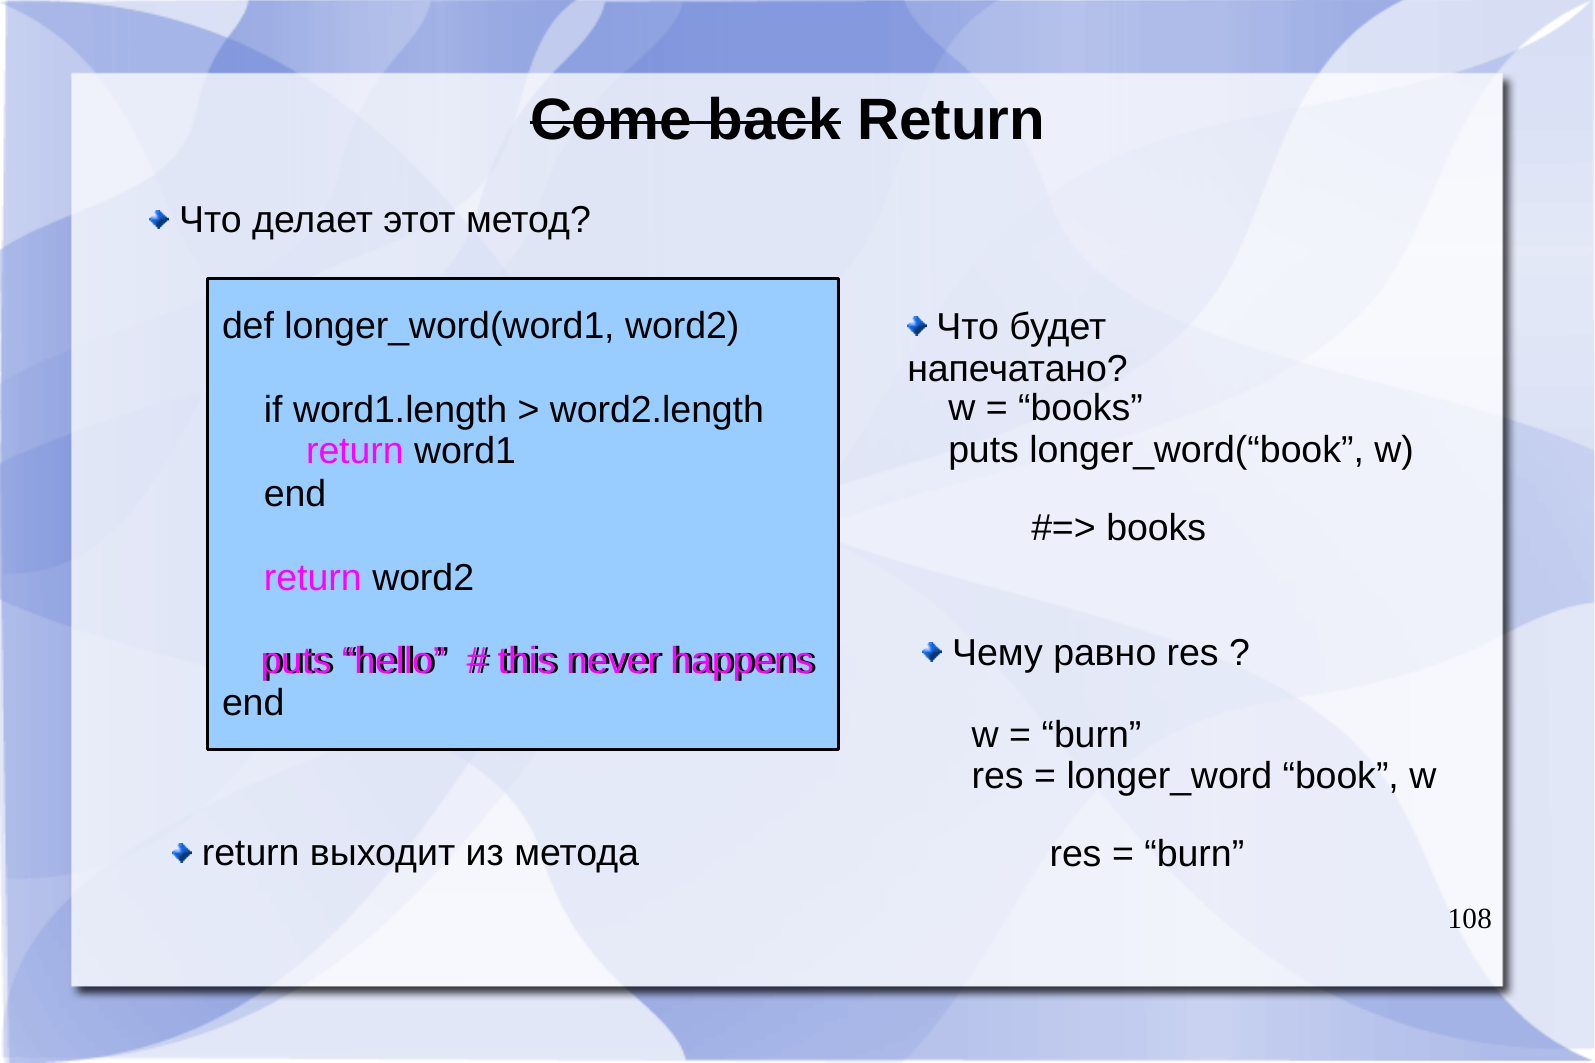

# Come back Return
 Что делает этот метод?
def longer_word(word1, word2)
 if word1.length > word2.length
 return word1
 end
 return word2
 puts “hello” # this never happens
end
 Что будет напечатано?
w = “books”
puts longer_word(“book”, w)
#=> books
 Чему равно res ?
w = “burn”
res = longer_word “book”, w
puts “hello” # this never happens
 return выходит из метода
res = “burn”
108